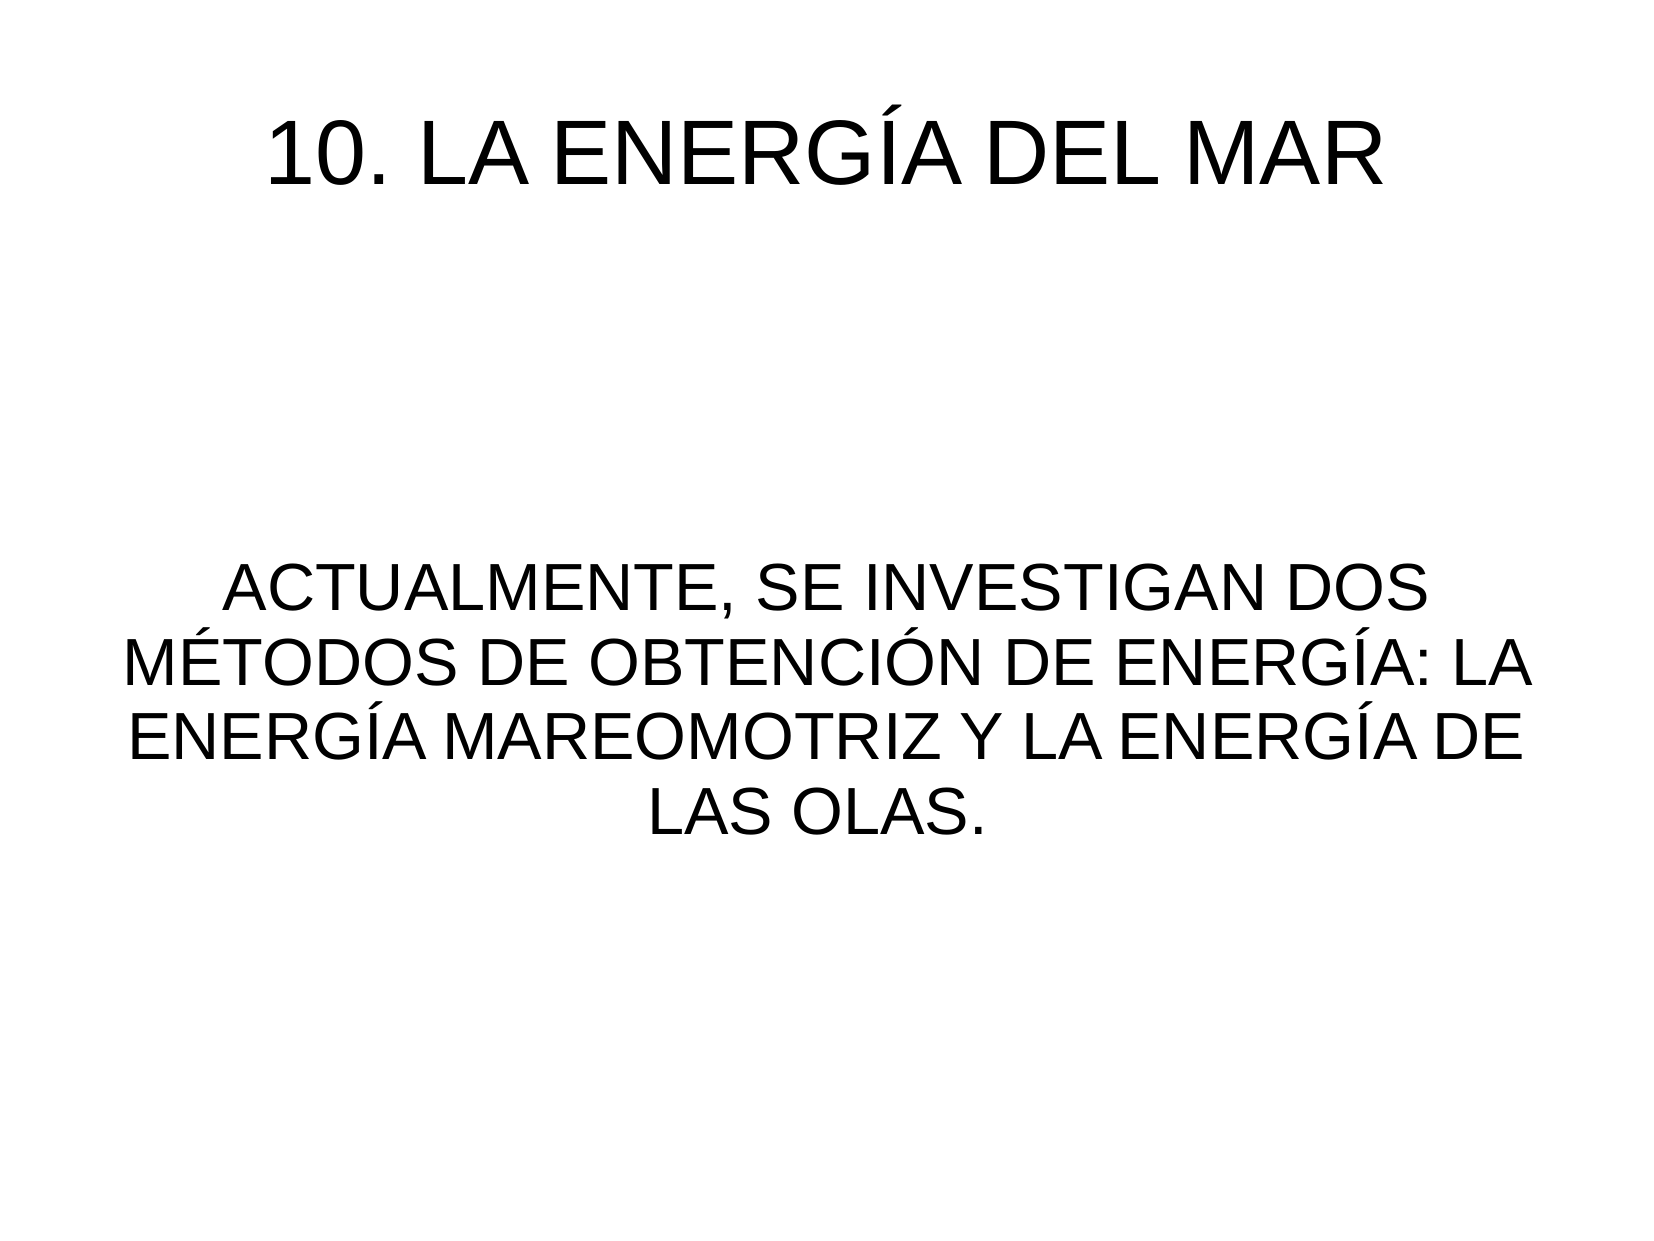

# 10. LA ENERGÍA DEL MAR
ACTUALMENTE, SE INVESTIGAN DOS MÉTODOS DE OBTENCIÓN DE ENERGÍA: LA ENERGÍA MAREOMOTRIZ Y LA ENERGÍA DE LAS OLAS.